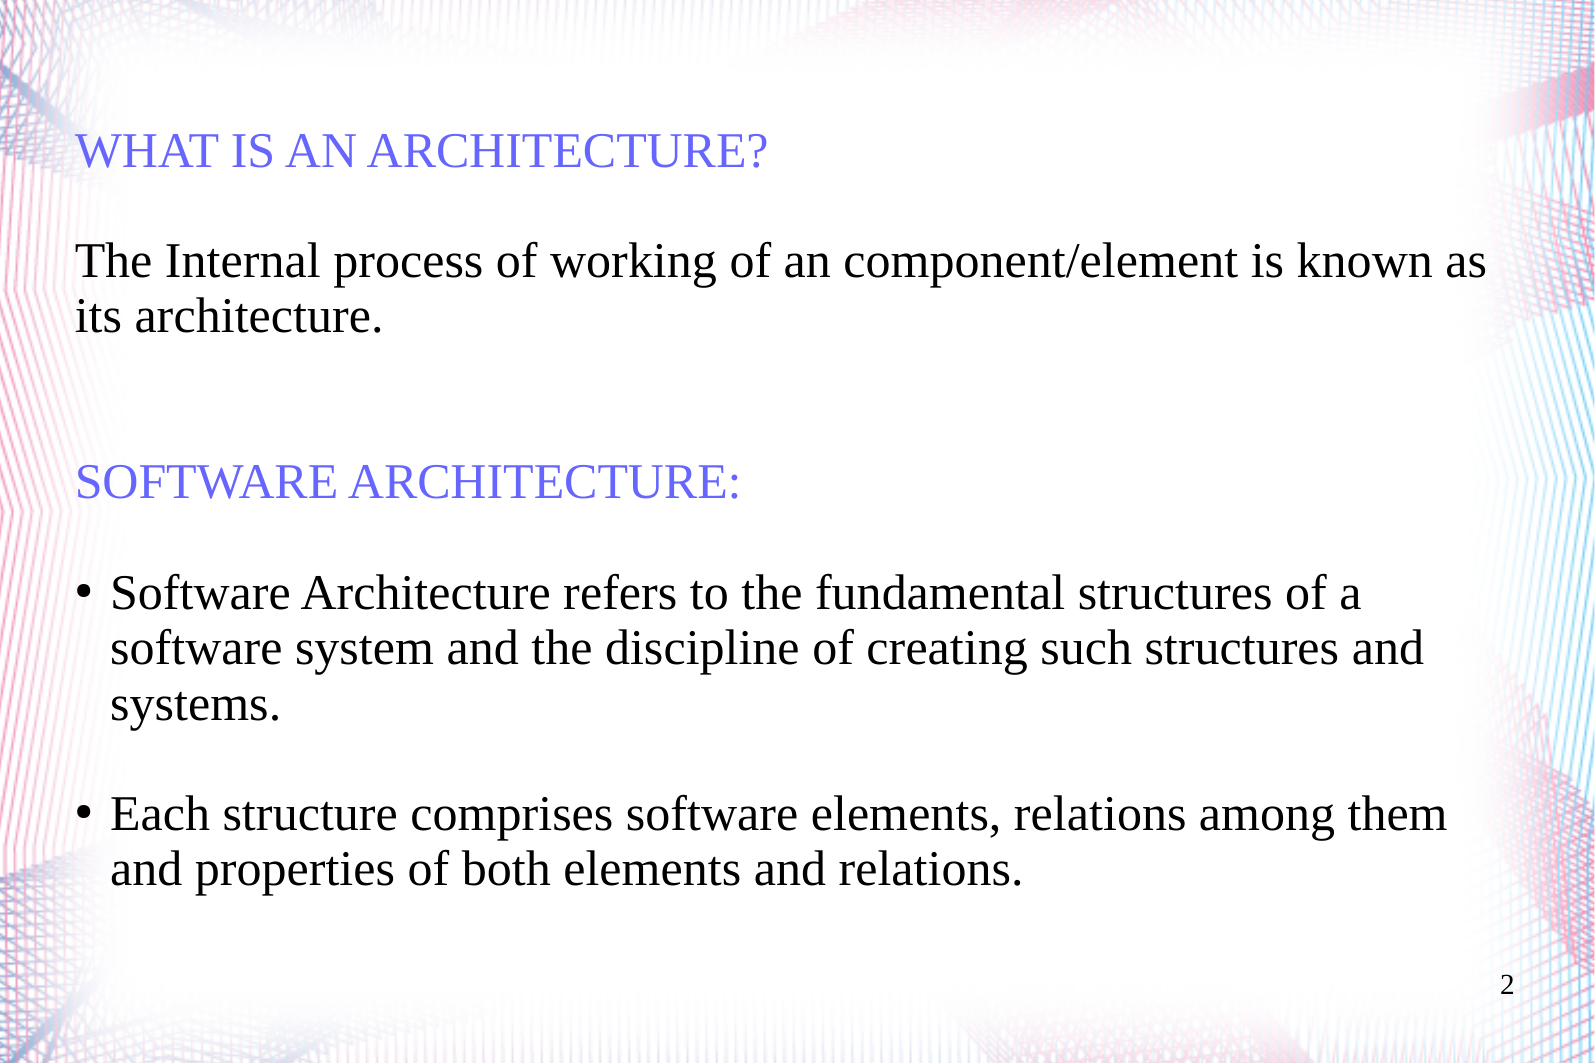

WHAT IS AN ARCHITECTURE?
The Internal process of working of an component/element is known as its architecture.
SOFTWARE ARCHITECTURE:
Software Architecture refers to the fundamental structures of a software system and the discipline of creating such structures and systems.
Each structure comprises software elements, relations among them and properties of both elements and relations.
2